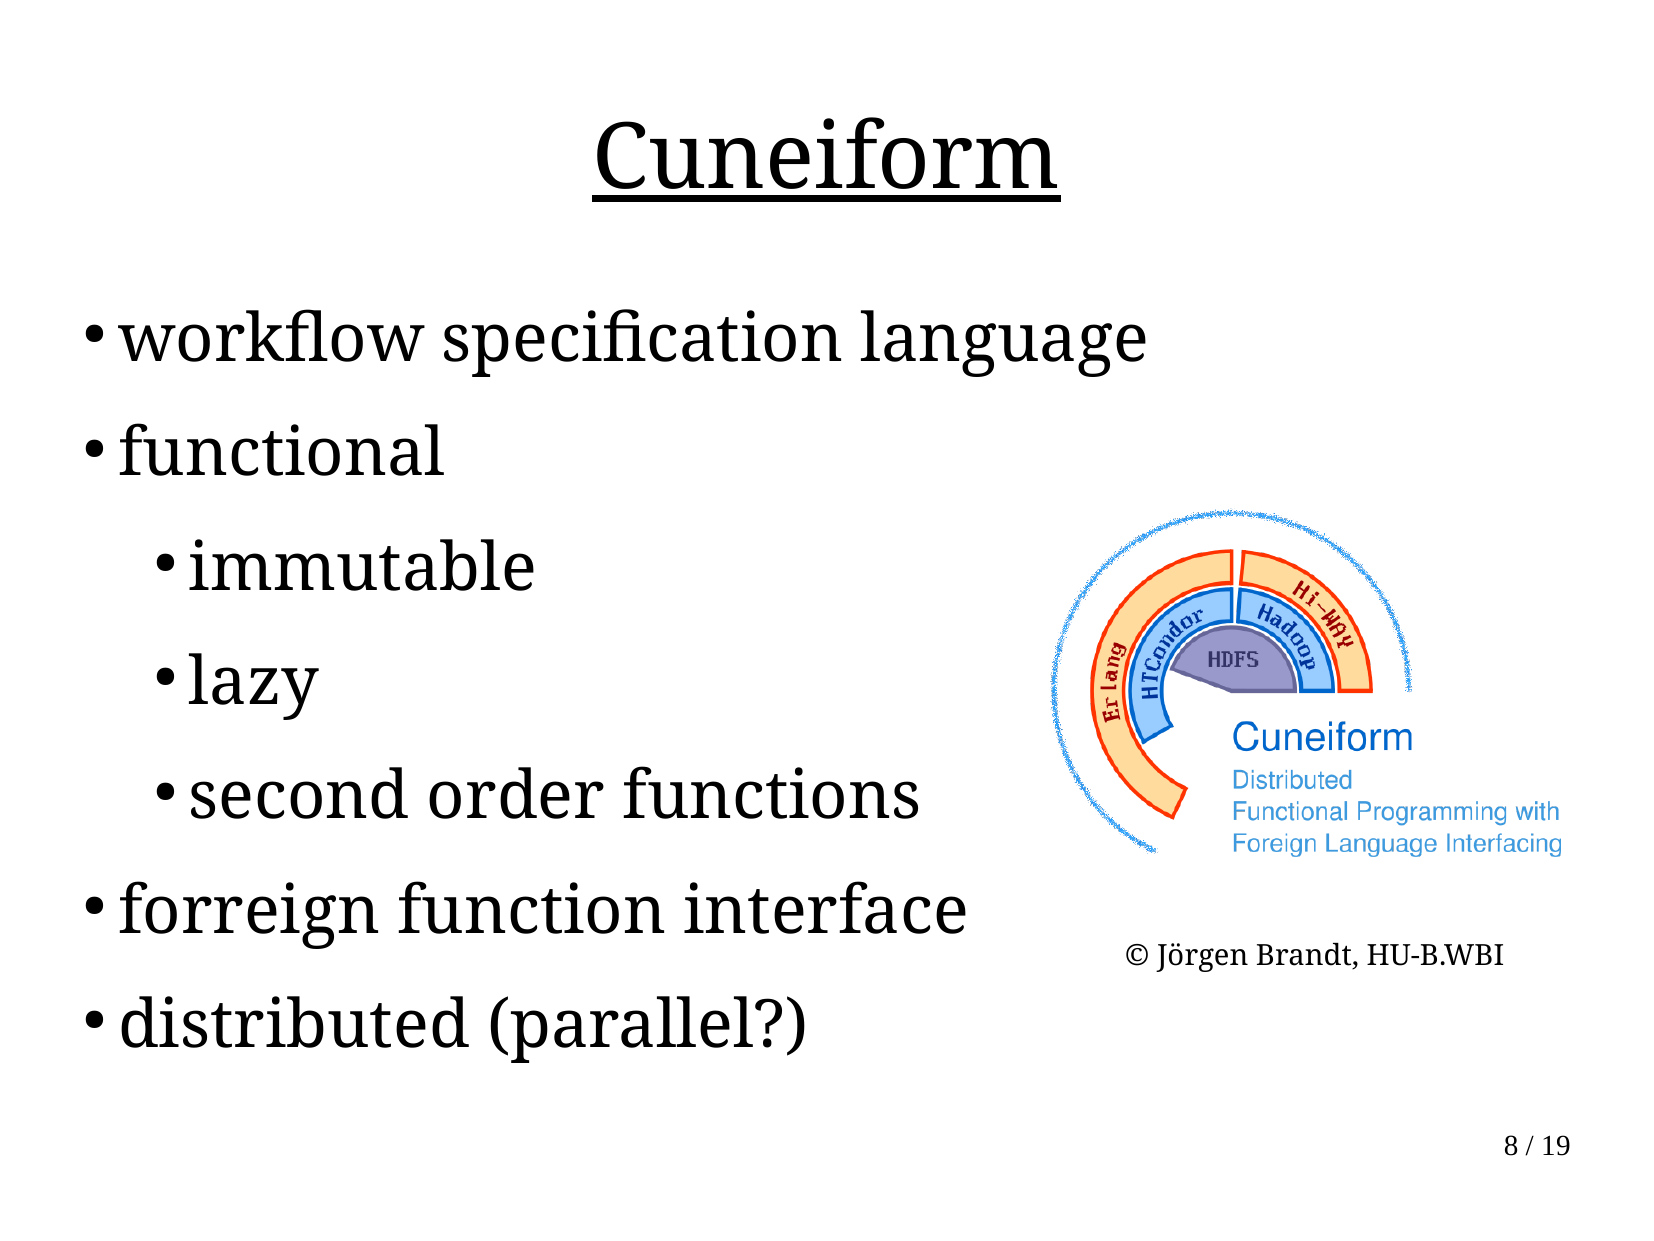

# Cuneiform
workflow specification language
functional
immutable
lazy
second order functions
forreign function interface
distributed (parallel?)
© Jörgen Brandt, HU-B.WBI
8